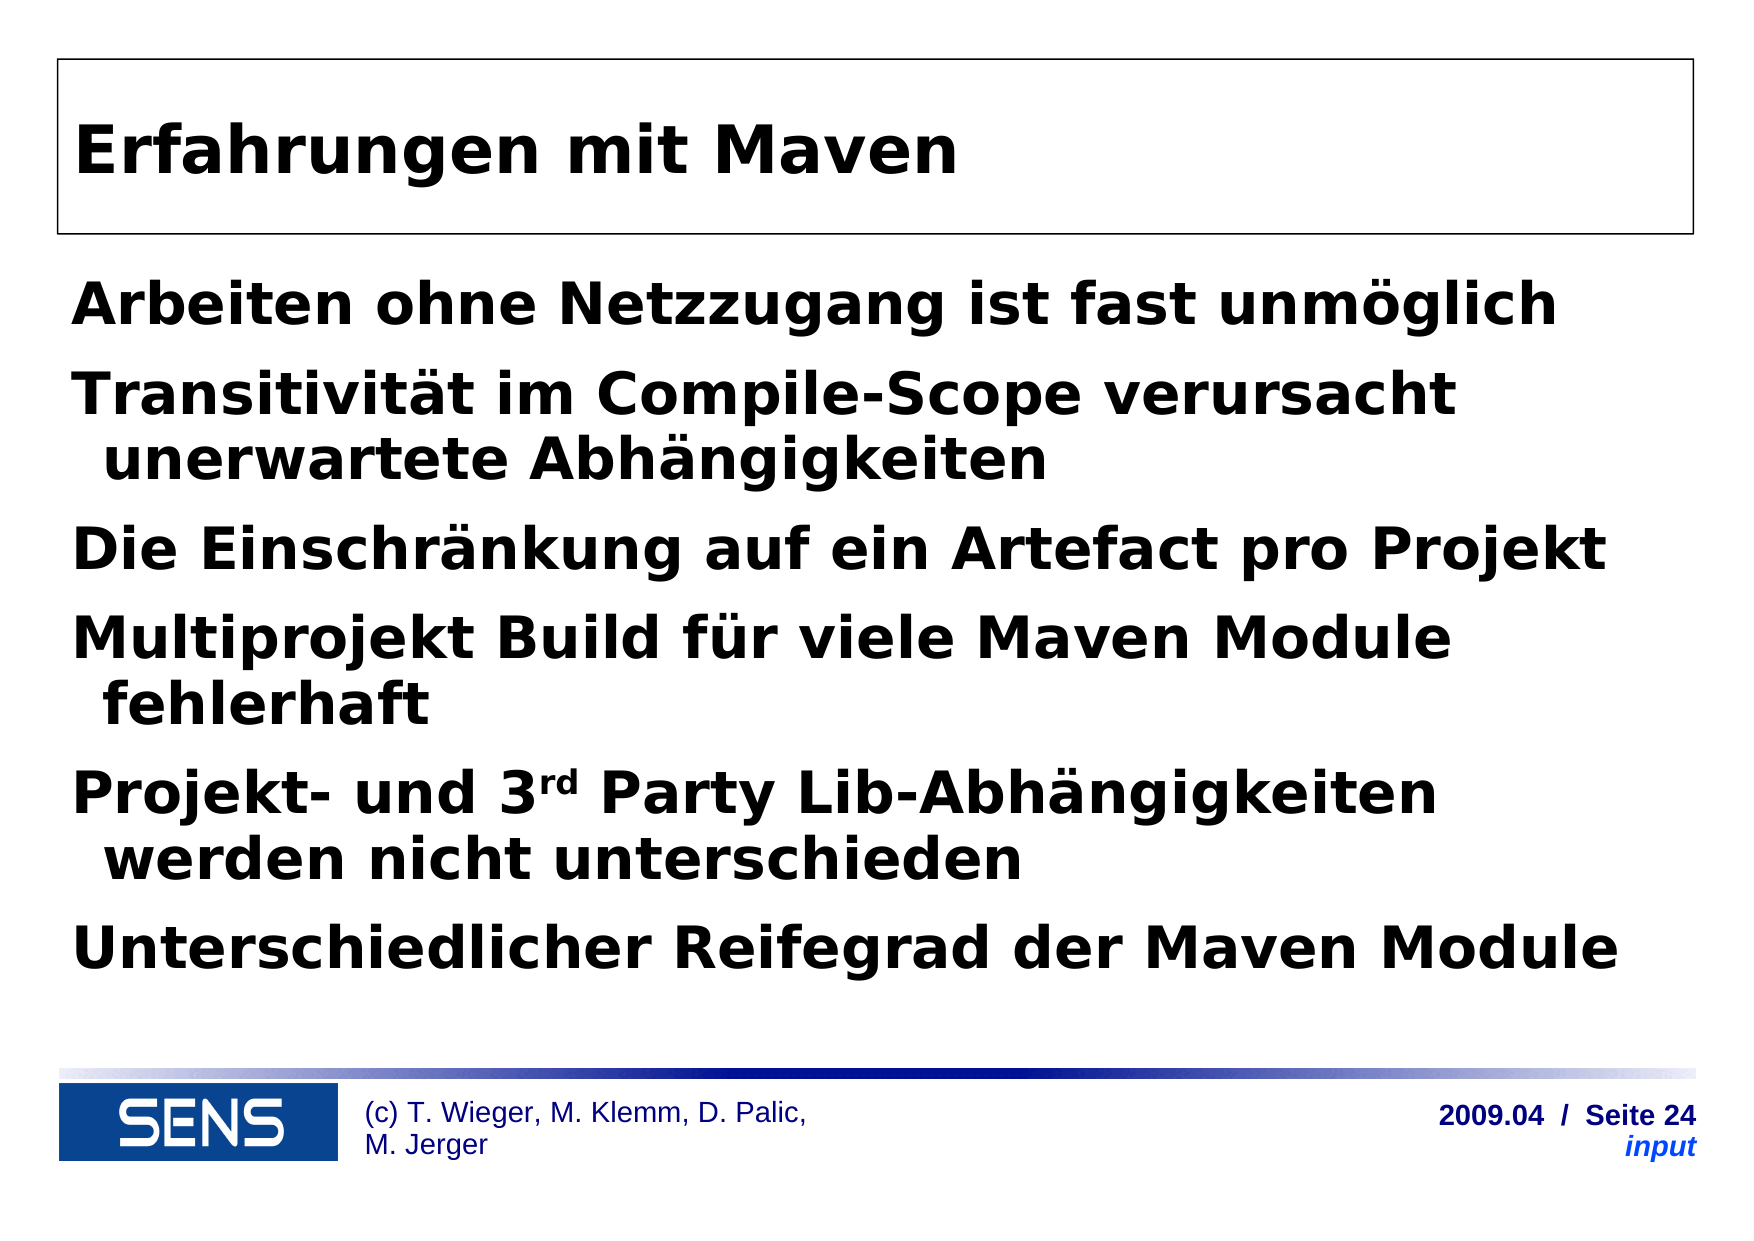

# Erfahrungen mit Maven
Arbeiten ohne Netzzugang ist fast unmöglich
Transitivität im Compile-Scope verursacht unerwartete Abhängigkeiten
Die Einschränkung auf ein Artefact pro Projekt
Multiprojekt Build für viele Maven Module fehlerhaft
Projekt- und 3rd Party Lib-Abhängigkeiten werden nicht unterschieden
Unterschiedlicher Reifegrad der Maven Module